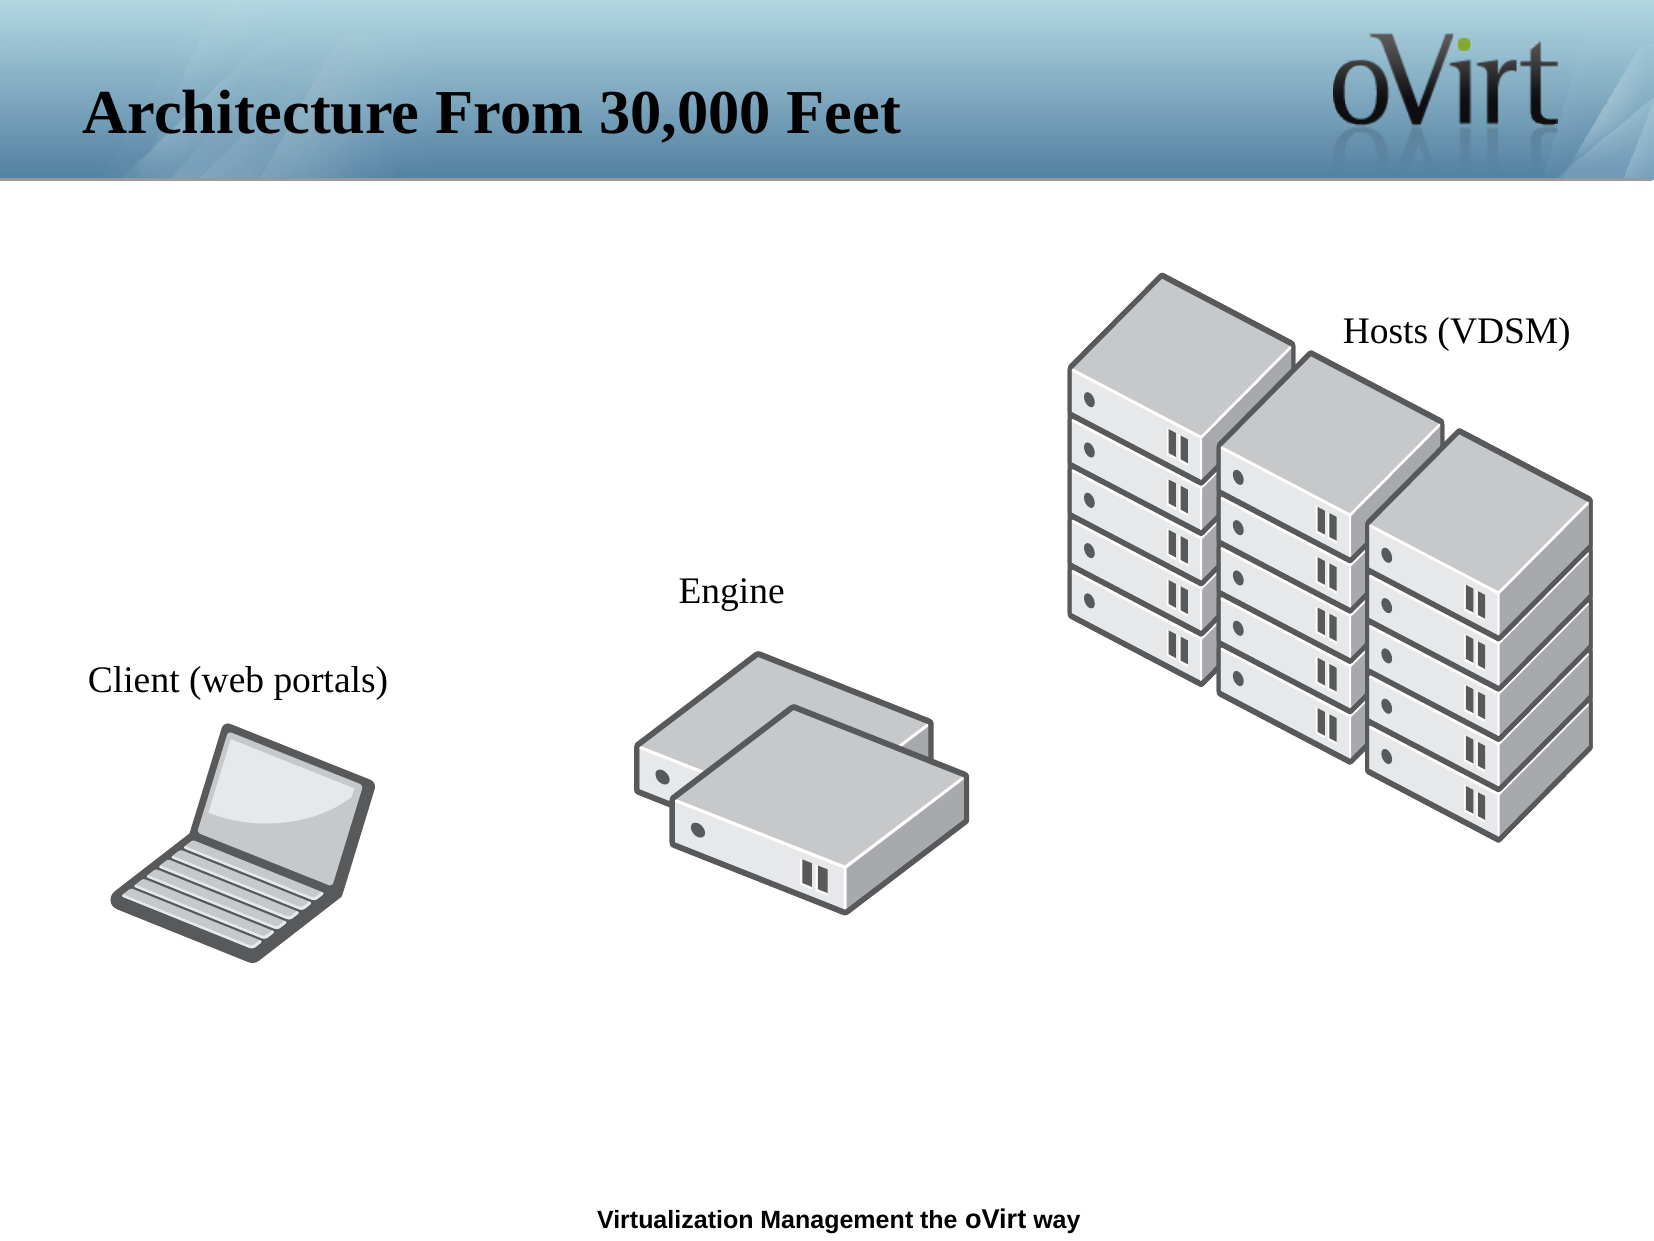

# Architecture From 30,000 Feet
Hosts (VDSM)
Engine
Client (web portals)